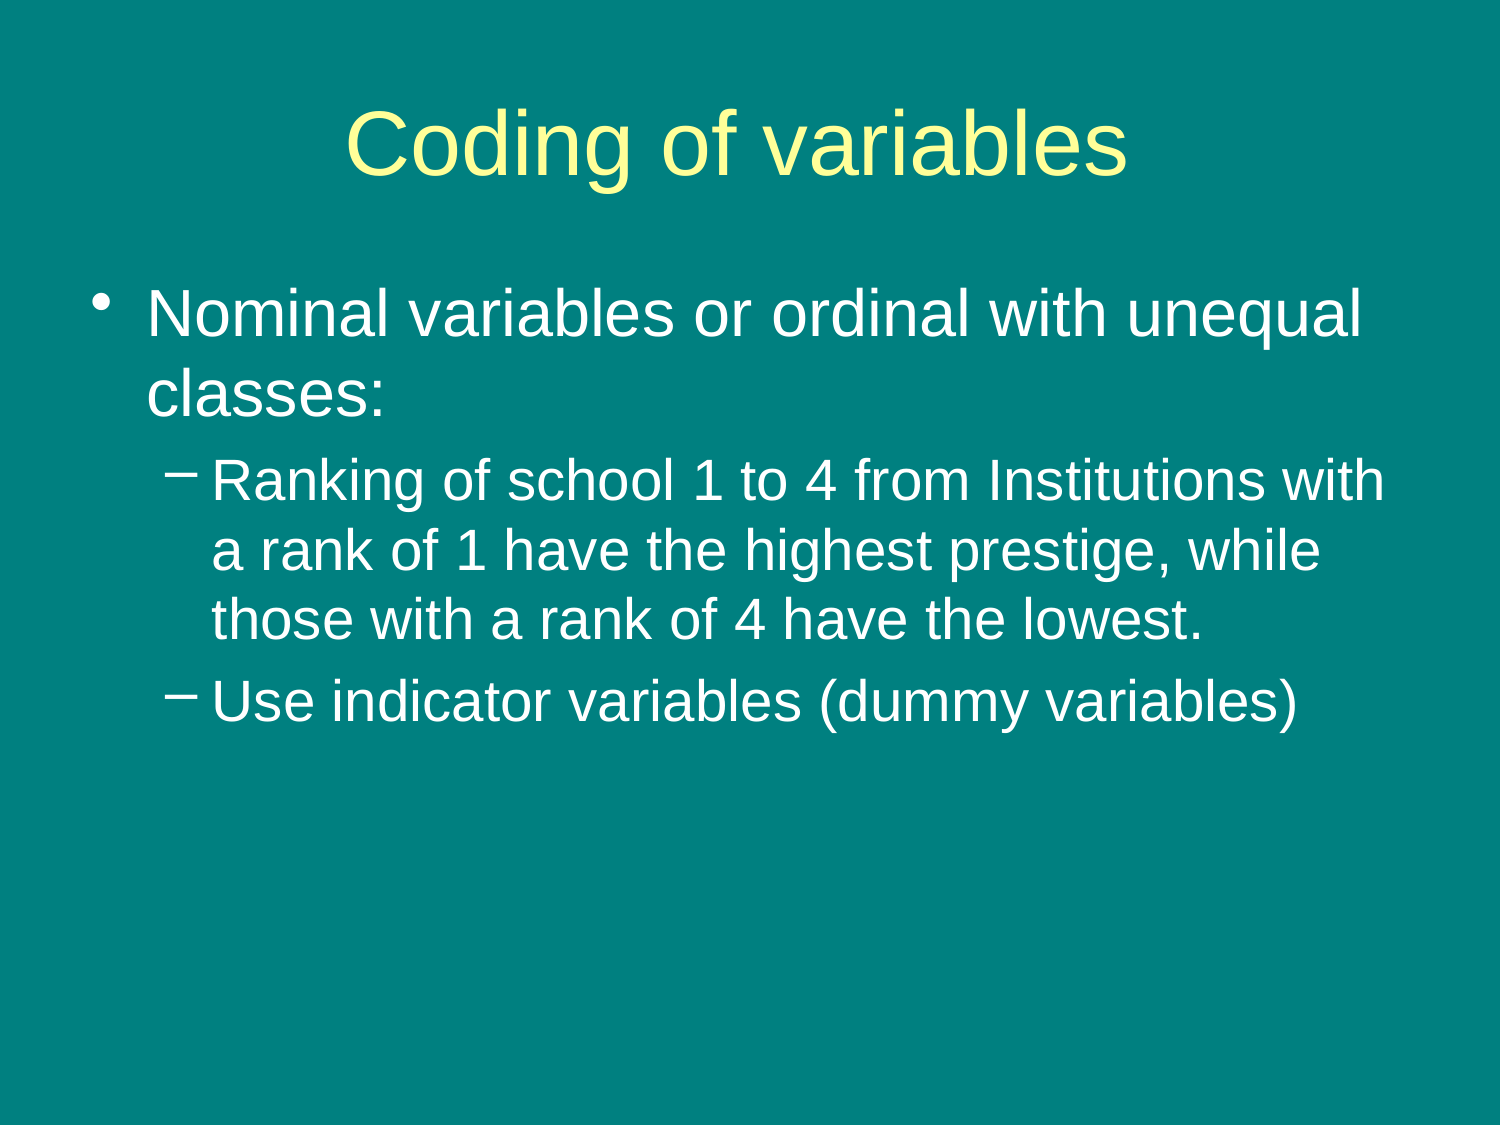

# Coding of variables
Nominal variables or ordinal with unequal classes:
Ranking of school 1 to 4 from Institutions with a rank of 1 have the highest prestige, while those with a rank of 4 have the lowest.
Use indicator variables (dummy variables)